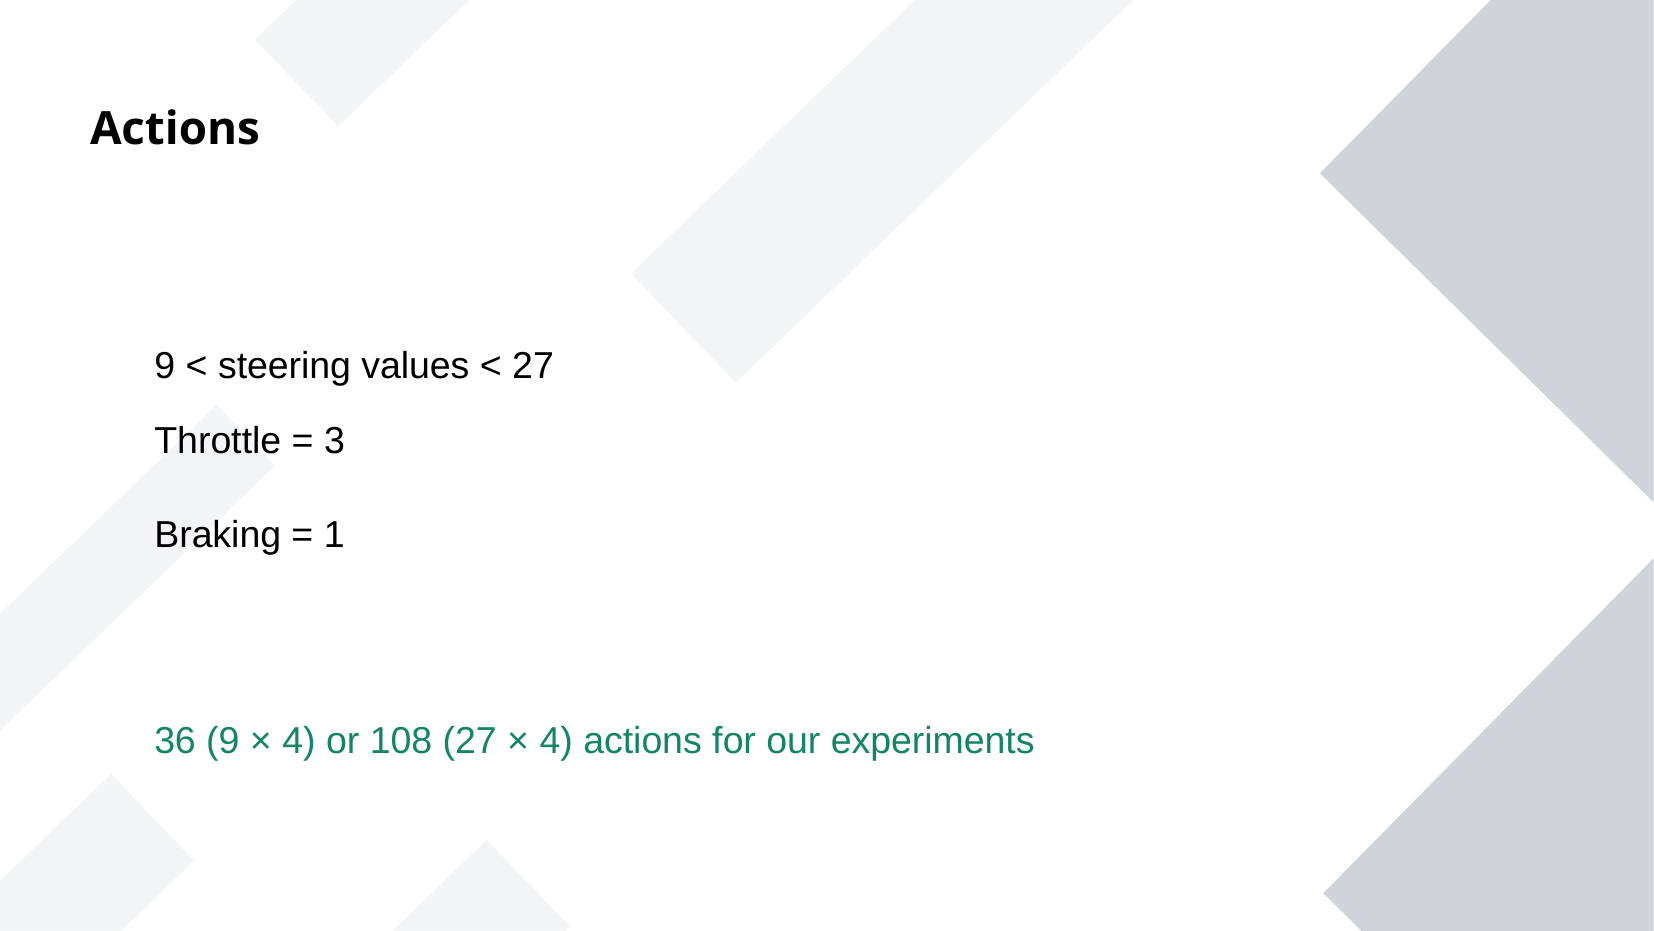

Actions
9 < steering values < 27
Throttle = 3
Braking = 1
36 (9 × 4) or 108 (27 × 4) actions for our experiments